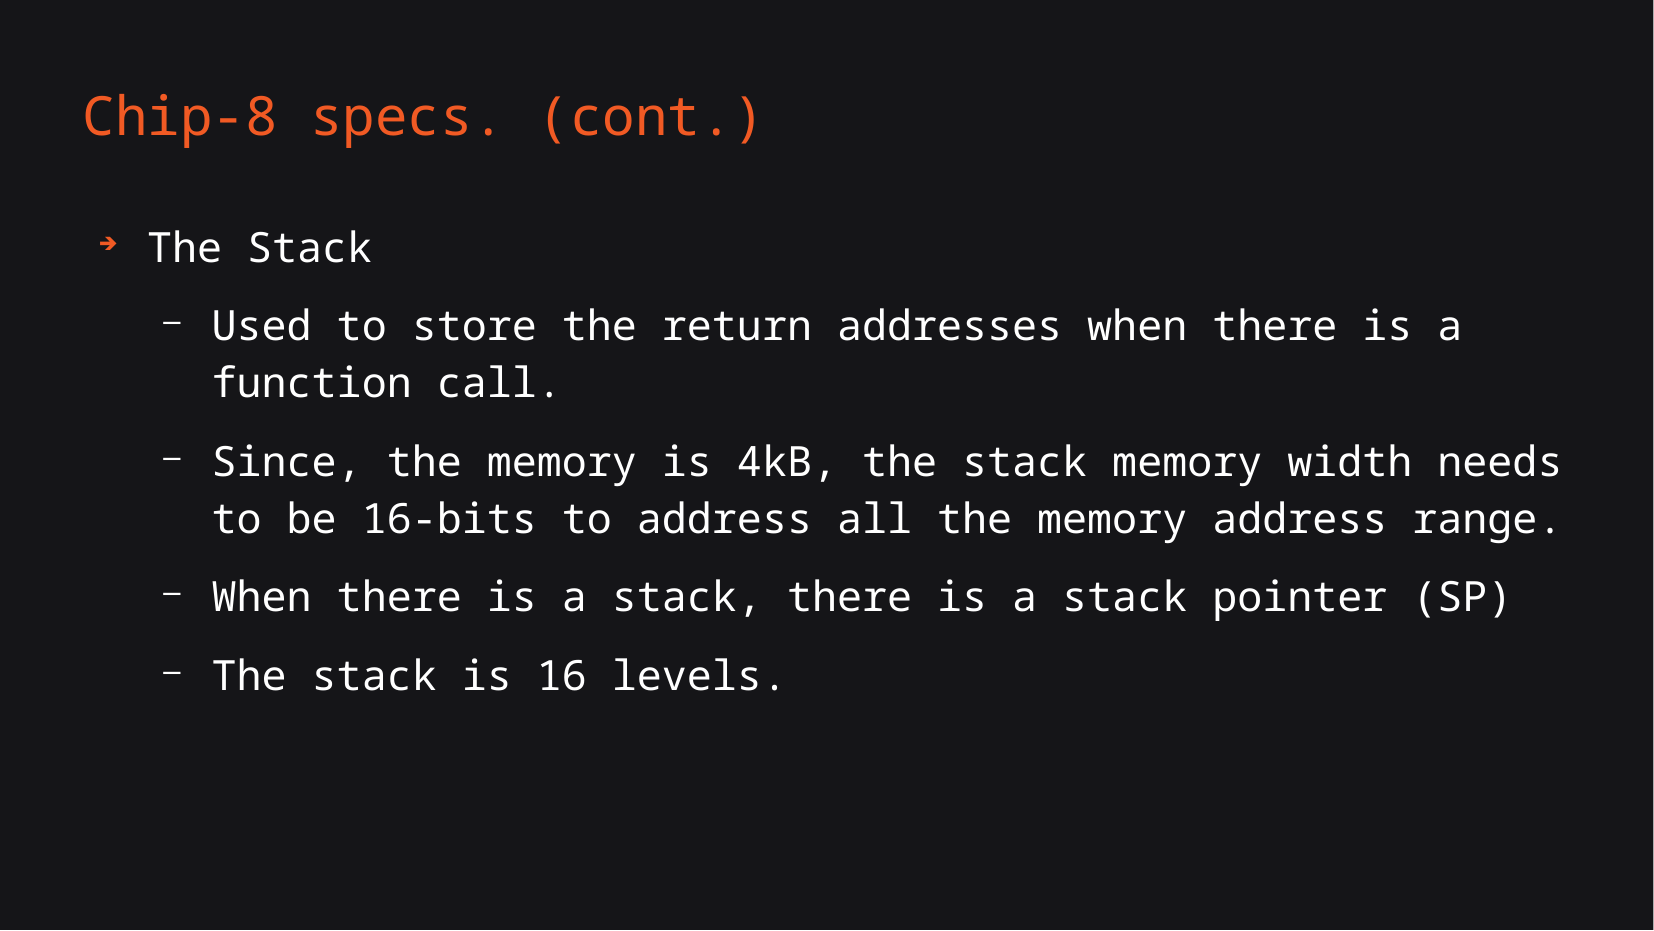

# Chip-8 specs. (cont.)
The Stack
Used to store the return addresses when there is a function call.
Since, the memory is 4kB, the stack memory width needs to be 16-bits to address all the memory address range.
When there is a stack, there is a stack pointer (SP)
The stack is 16 levels.